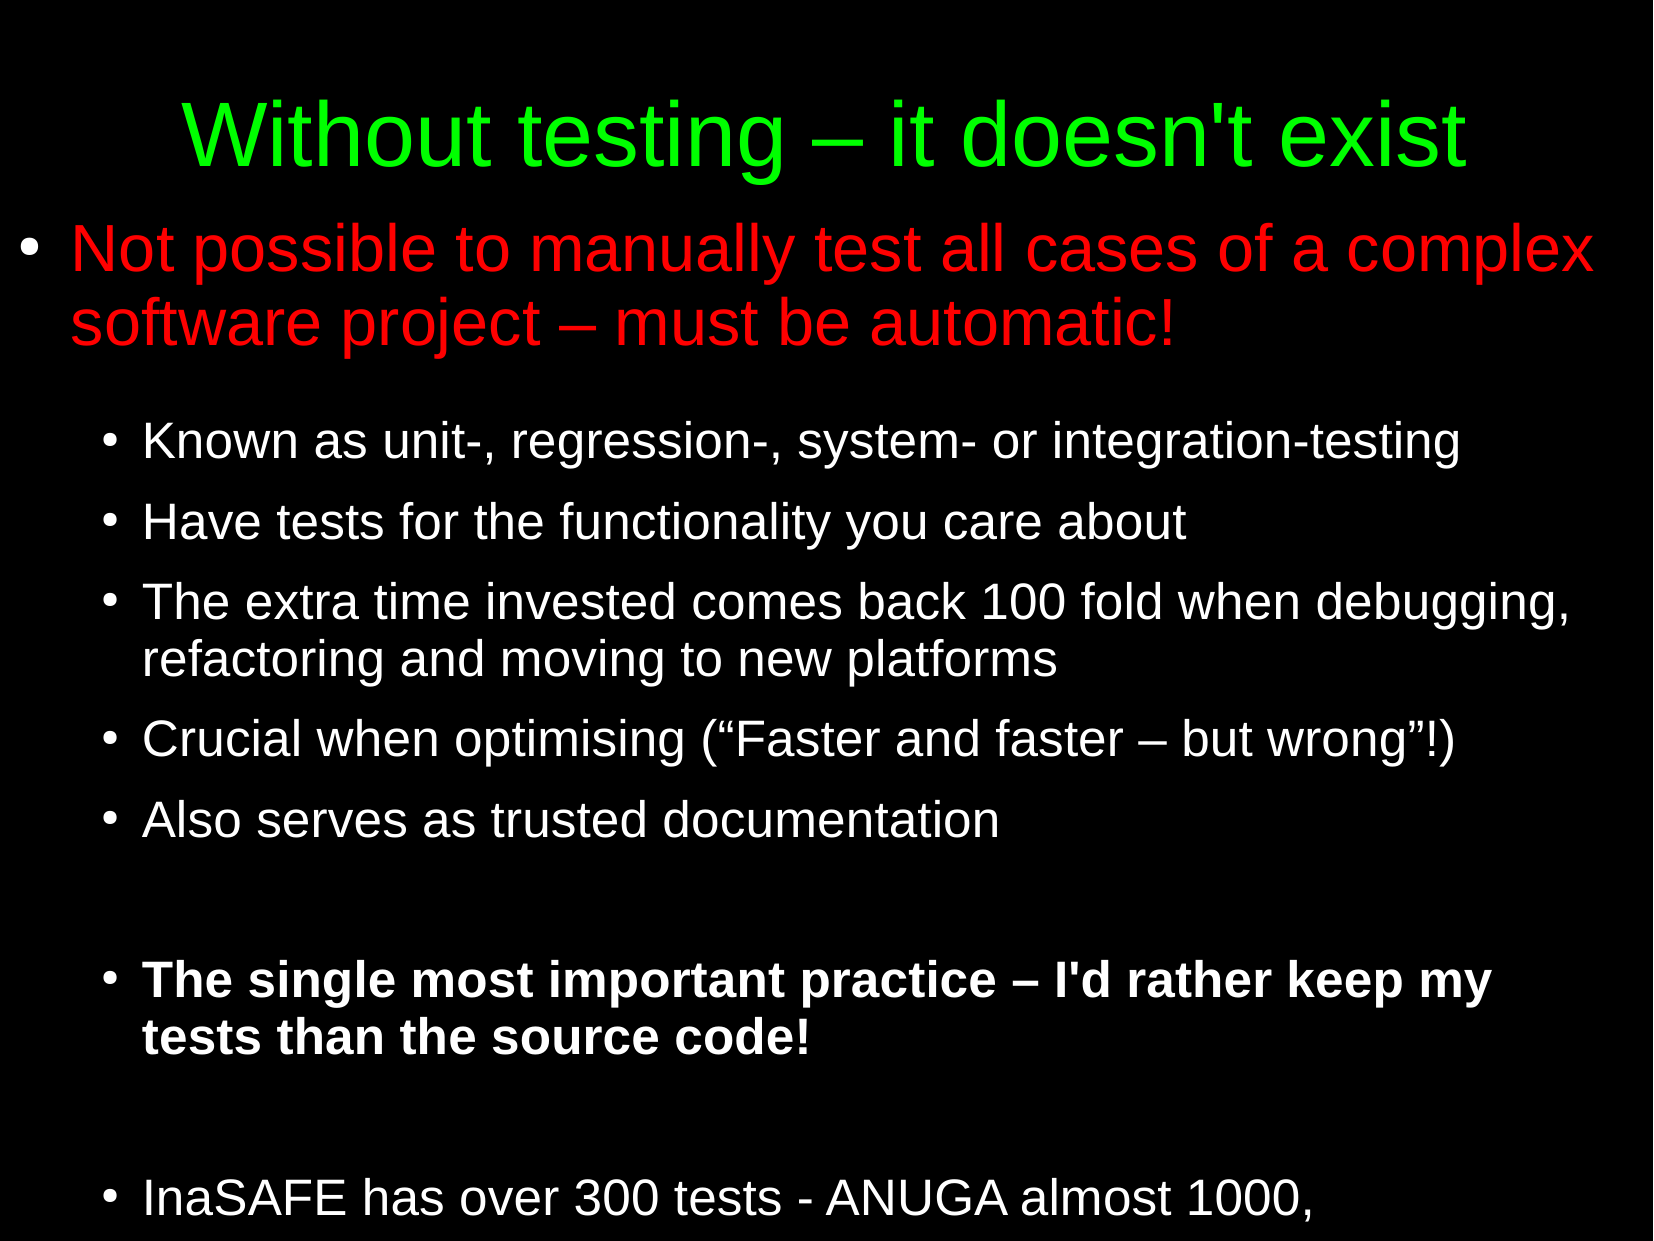

# Without testing – it doesn't exist
Not possible to manually test all cases of a complex software project – must be automatic!
Known as unit-, regression-, system- or integration-testing
Have tests for the functionality you care about
The extra time invested comes back 100 fold when debugging, refactoring and moving to new platforms
Crucial when optimising (“Faster and faster – but wrong”!)
Also serves as trusted documentation
The single most important practice – I'd rather keep my tests than the source code!
InaSAFE has over 300 tests - ANUGA almost 1000,